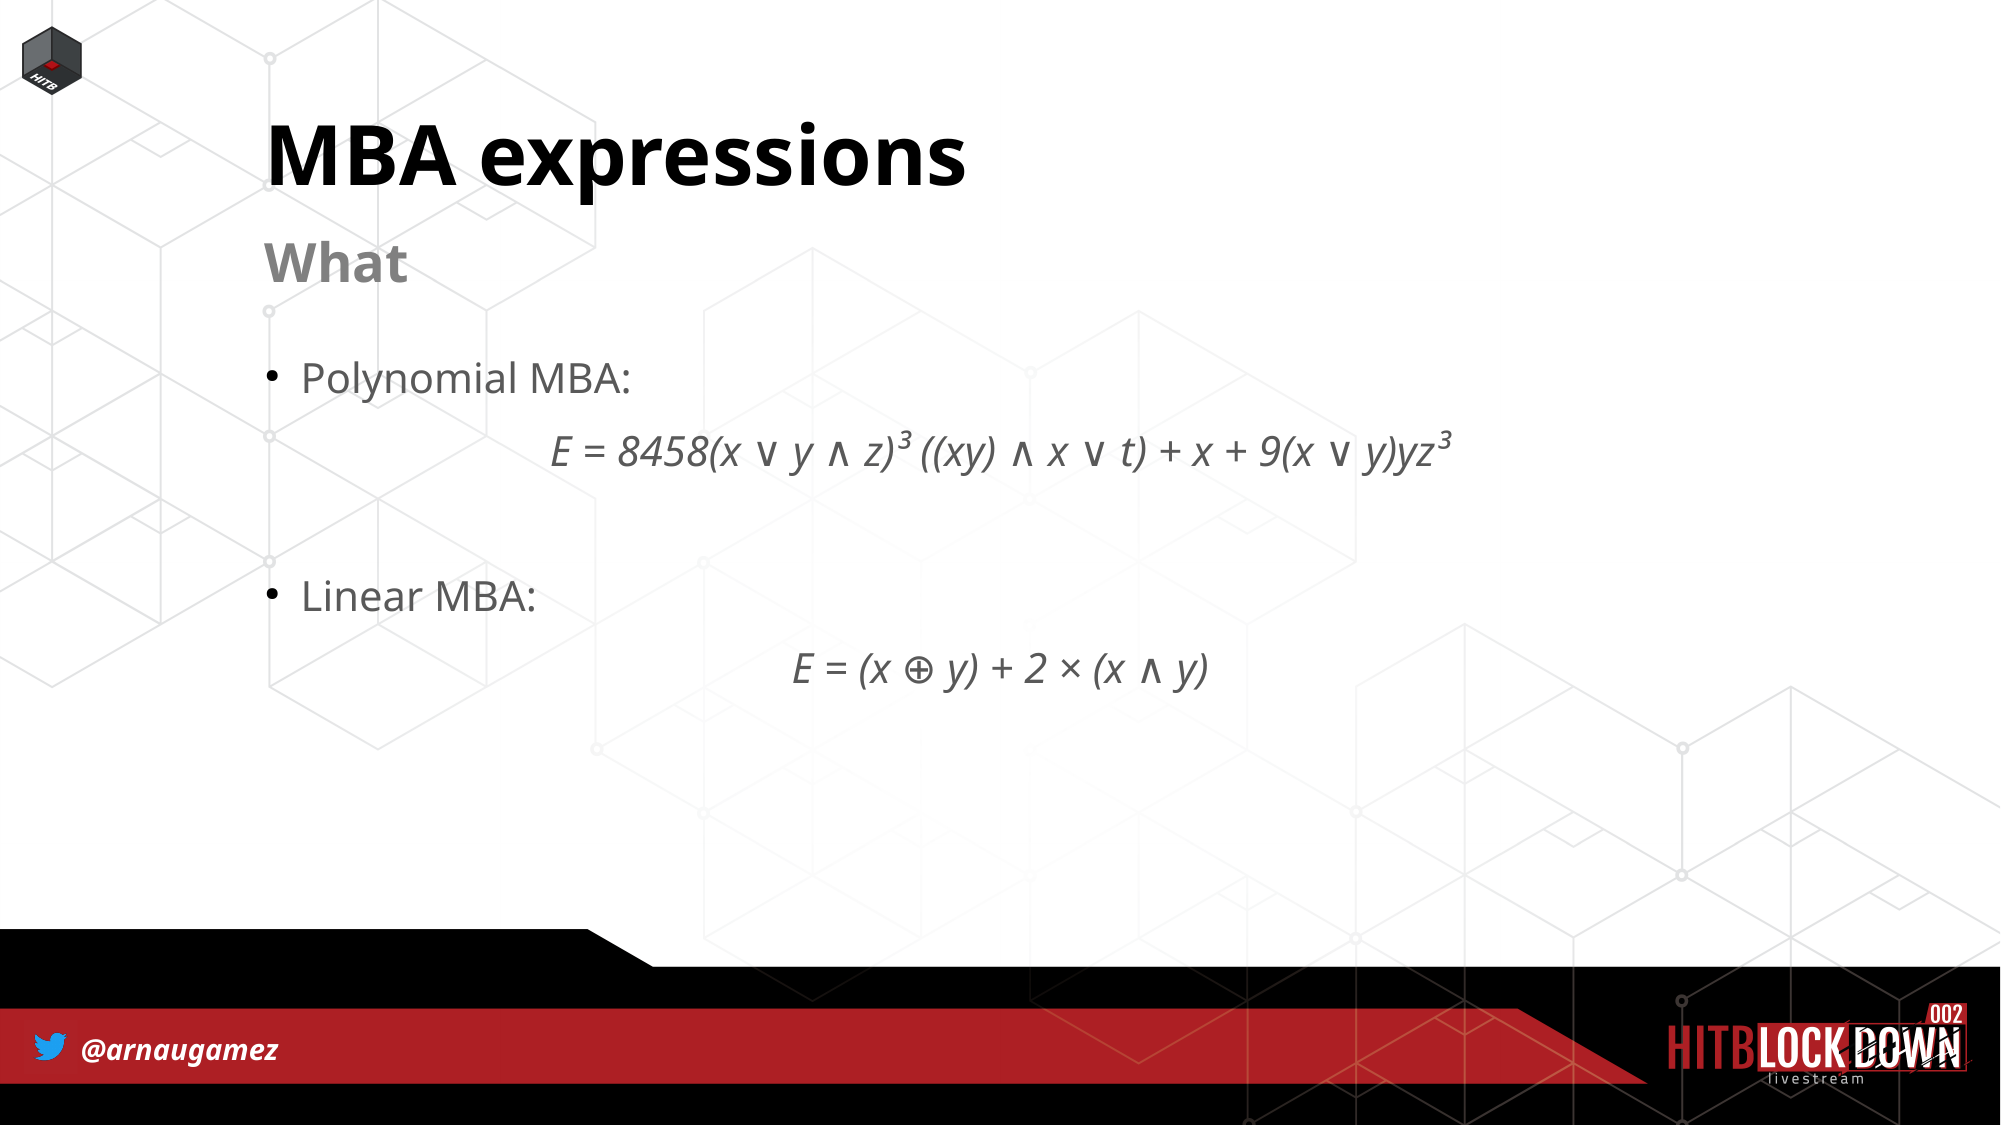

# MBA expressions
What
Polynomial MBA:
E = 8458(x ∨ y ∧ z)³ ((xy) ∧ x ∨ t) + x + 9(x ∨ y)yz³
Linear MBA:
E = (x ⊕ y) + 2 × (x ∧ y)